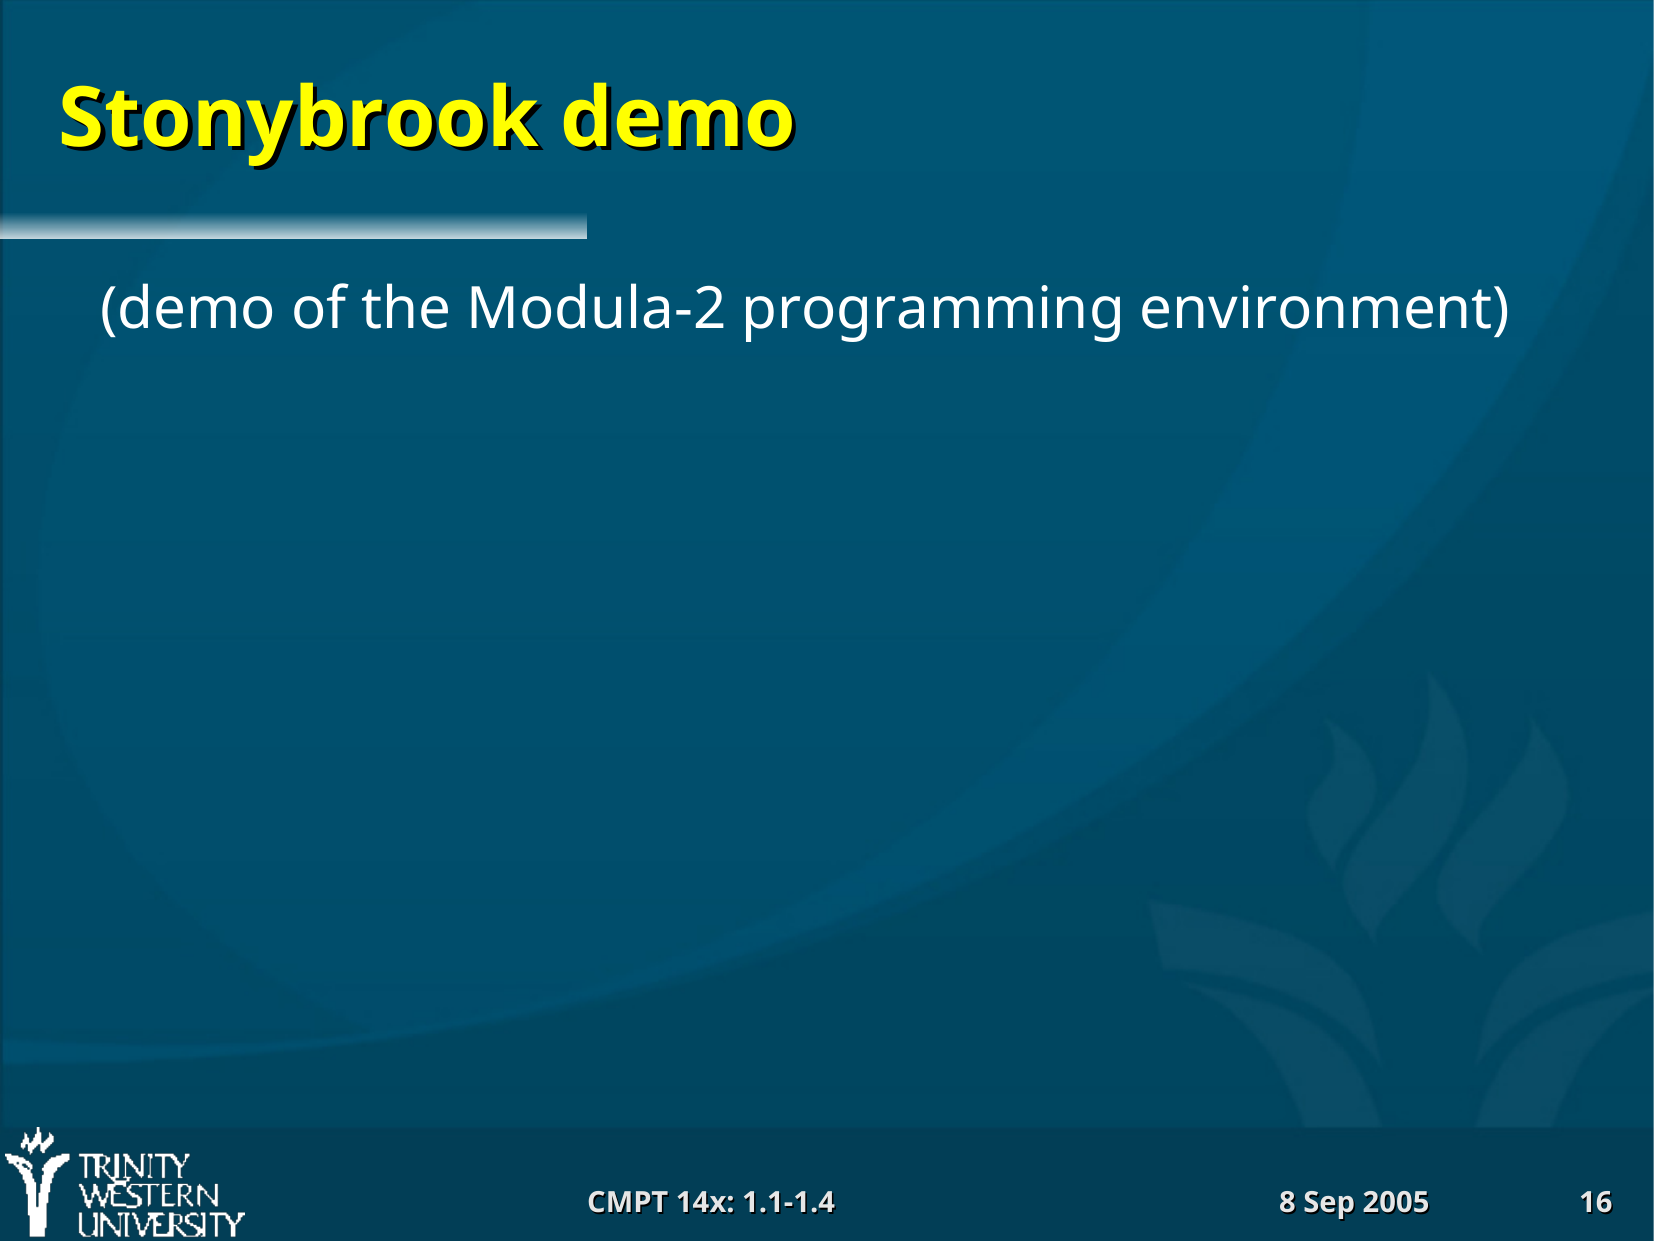

# Stonybrook demo
(demo of the Modula-2 programming environment)
CMPT 14x: 1.1-1.4
8 Sep 2005
16